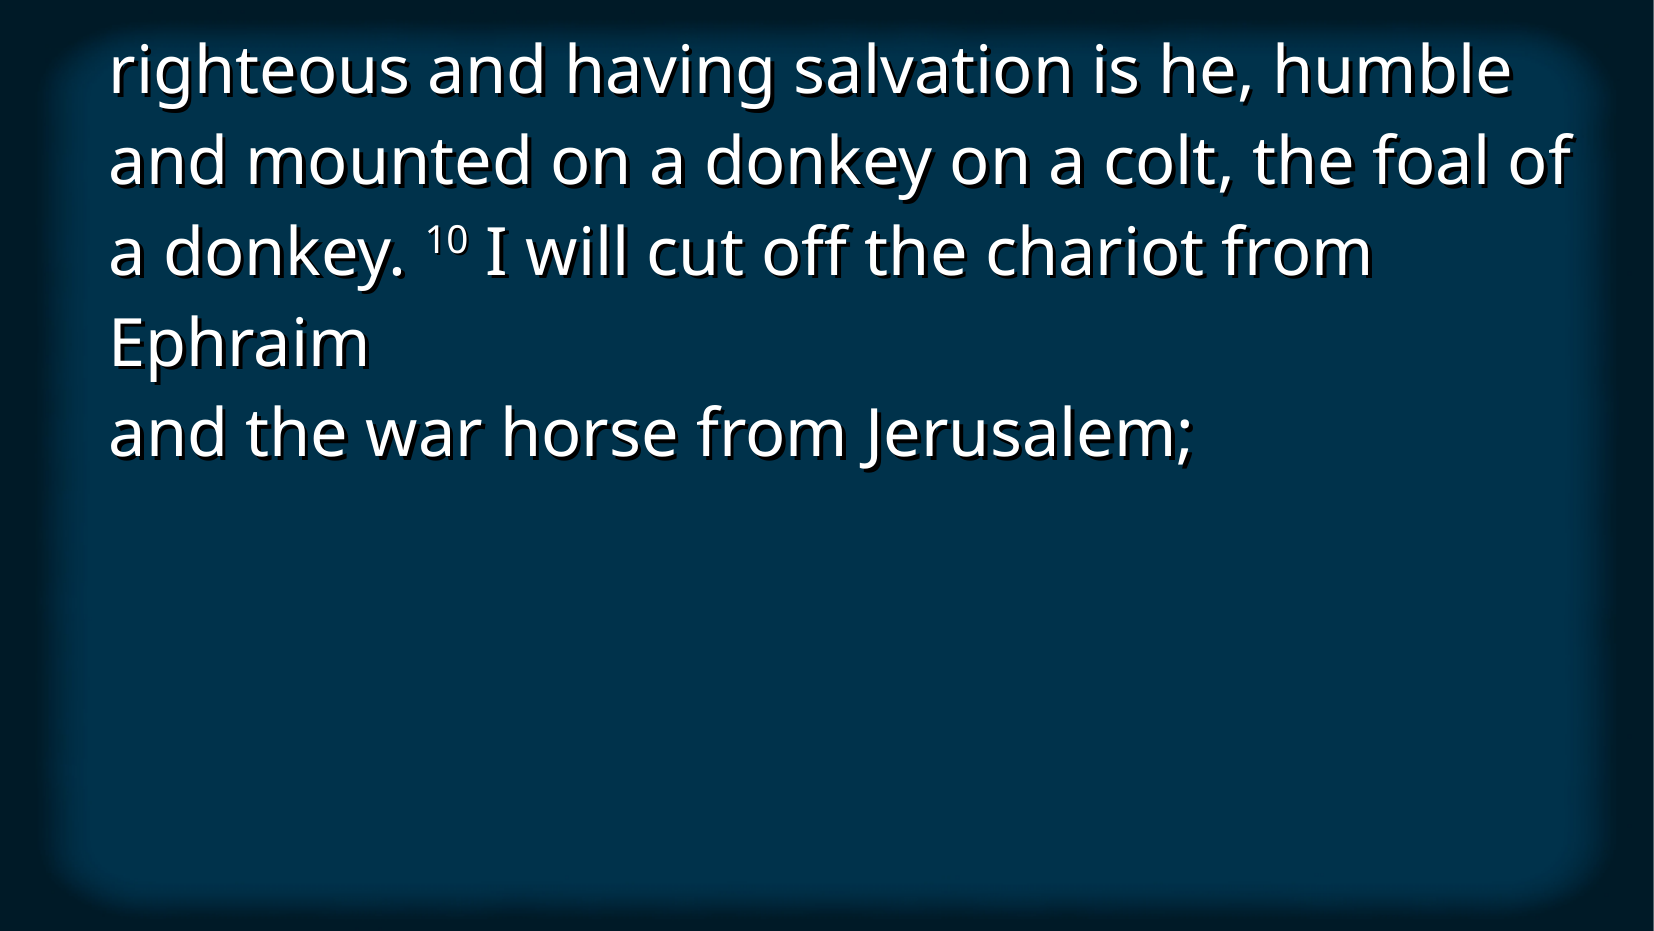

righteous and having salvation is he, humble and mounted on a donkey on a colt, the foal of a donkey. 10 I will cut off the chariot from Ephraim
and the war horse from Jerusalem;